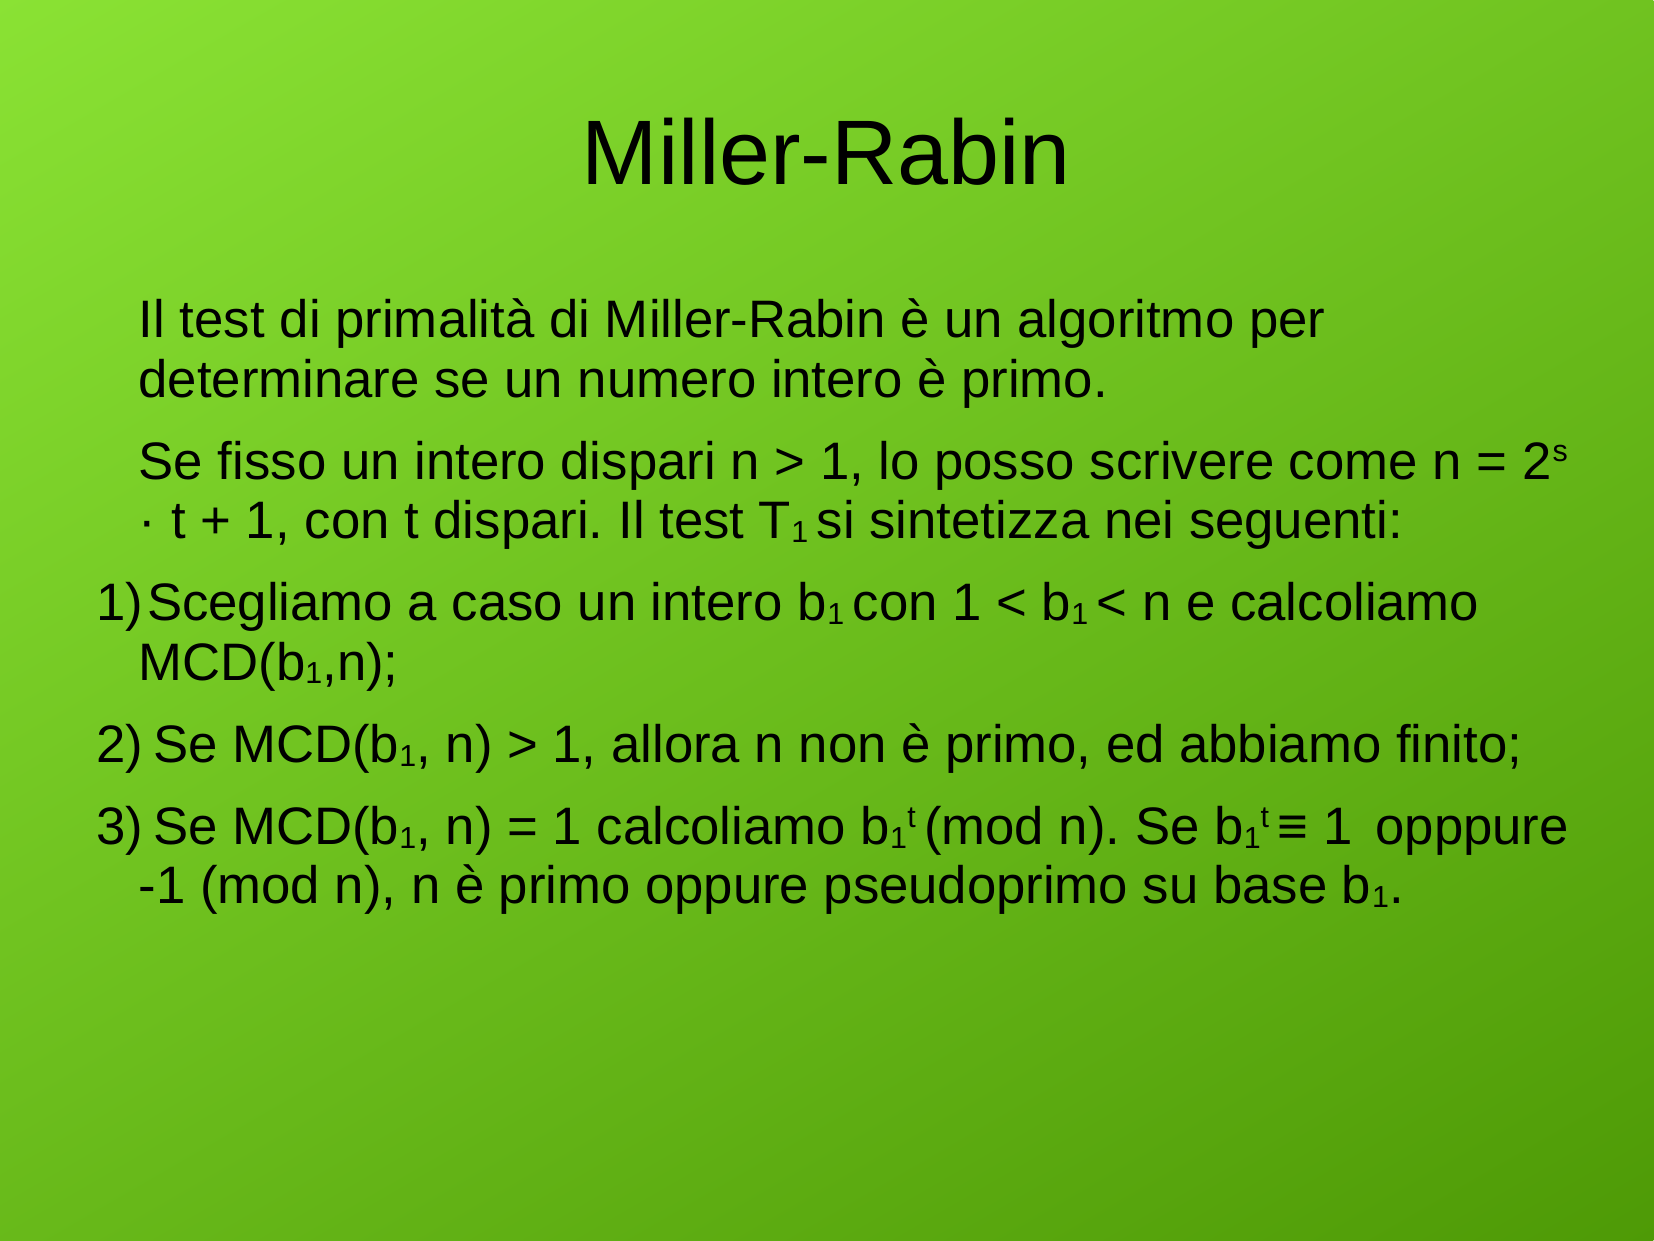

# Miller-Rabin
Il test di primalità di Miller-Rabin è un algoritmo per determinare se un numero intero è primo.
Se fisso un intero dispari n > 1, lo posso scrivere come n = 2s · t + 1, con t dispari. Il test T1 si sintetizza nei seguenti:
 Scegliamo a caso un intero b1 con 1 < b1 < n e calcoliamo MCD(b1,n);
 Se MCD(b1, n) > 1, allora n non è primo, ed abbiamo finito;
 Se MCD(b1, n) = 1 calcoliamo b1t (mod n). Se b1t ≡ 1 opppure -1 (mod n), n è primo oppure pseudoprimo su base b1.